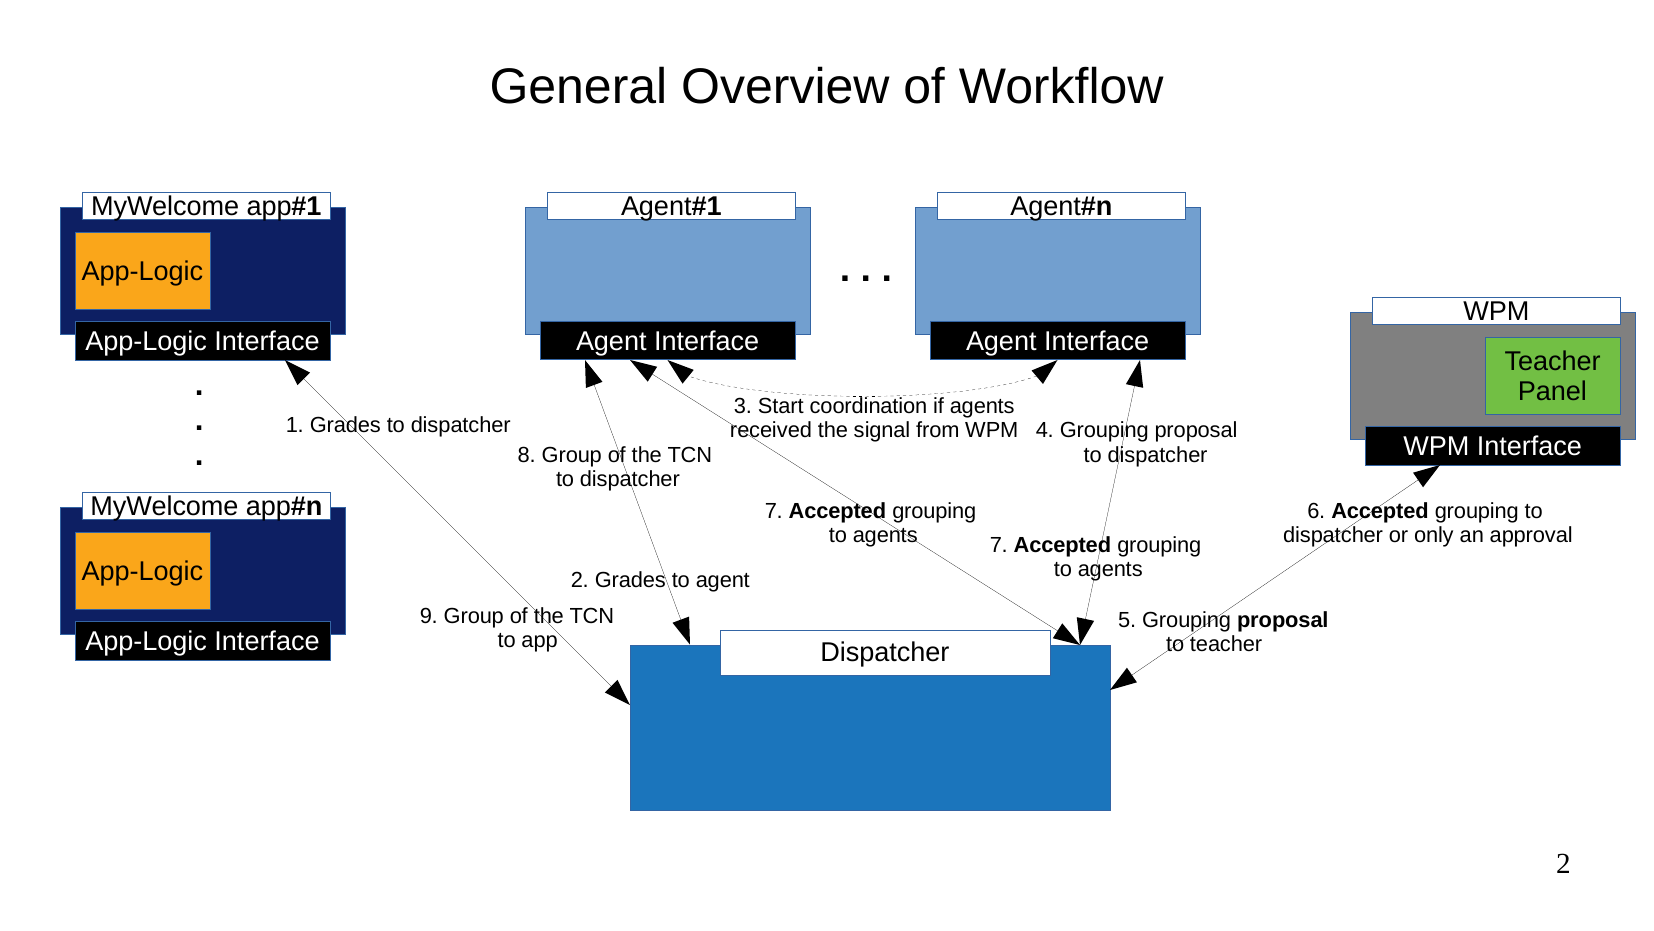

# General Overview of Workflow
MyWelcome app_1
MyWelcome app#1
Agent#1
Agent#n
App-Logic
App-Logic
. . .
WPM
Agent Interface
Agent Interface
App-Logic Interface
App-Logic Interface
Teacher
Panel
.
.
.
3. Start coordination if agents
received the signal from WPM
1. Grades to dispatcher
4. Grouping proposal
 to dispatcher
WPM Interface
8. Group of the TCN
to dispatcher
7. Accepted grouping
to agents
6. Accepted grouping to
dispatcher or only an approval
MyWelcome app_1
MyWelcome app#n
7. Accepted grouping
to agents
App-Logic
App-Logic
2. Grades to agent
9. Group of the TCN
 to app
5. Grouping proposal
 to teacher
App-Logic Interface
App-Logic Interface
Dispatcher
2